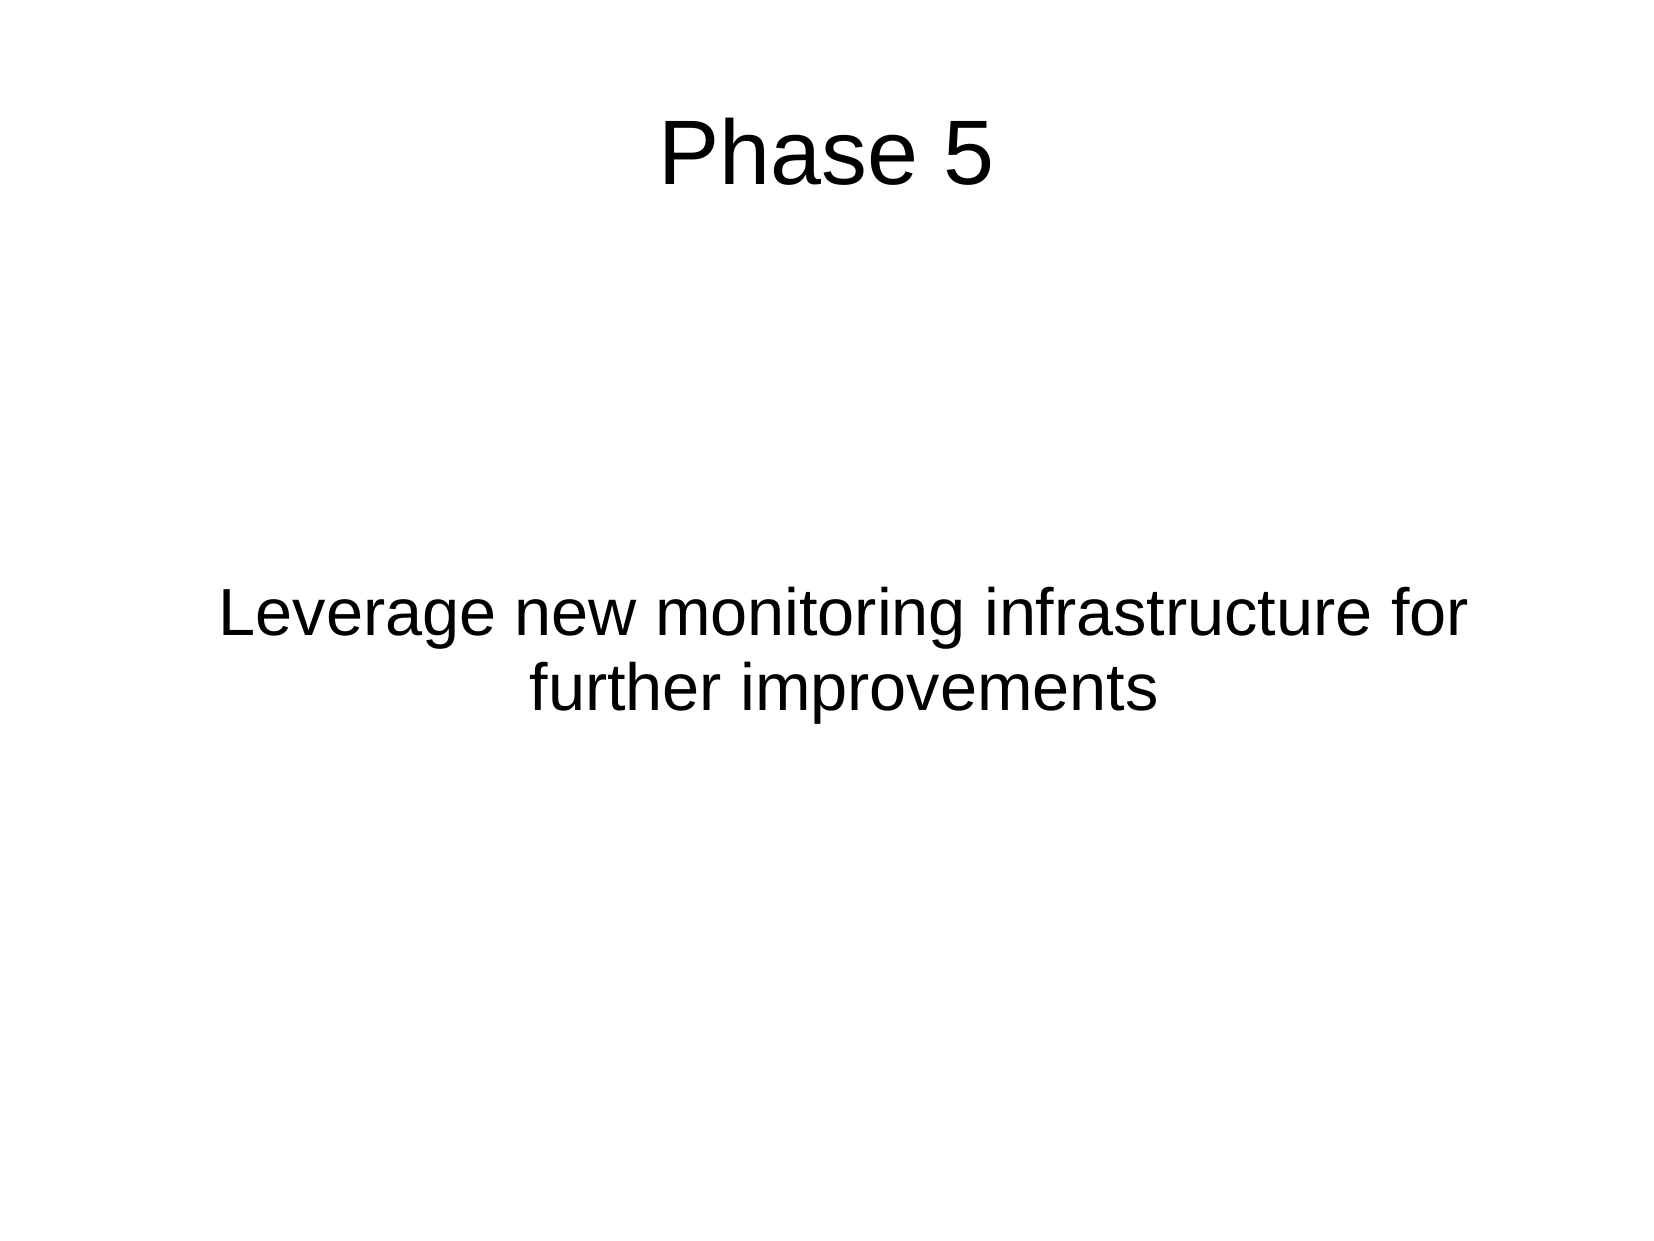

# Phase 5
Leverage new monitoring infrastructure for further improvements